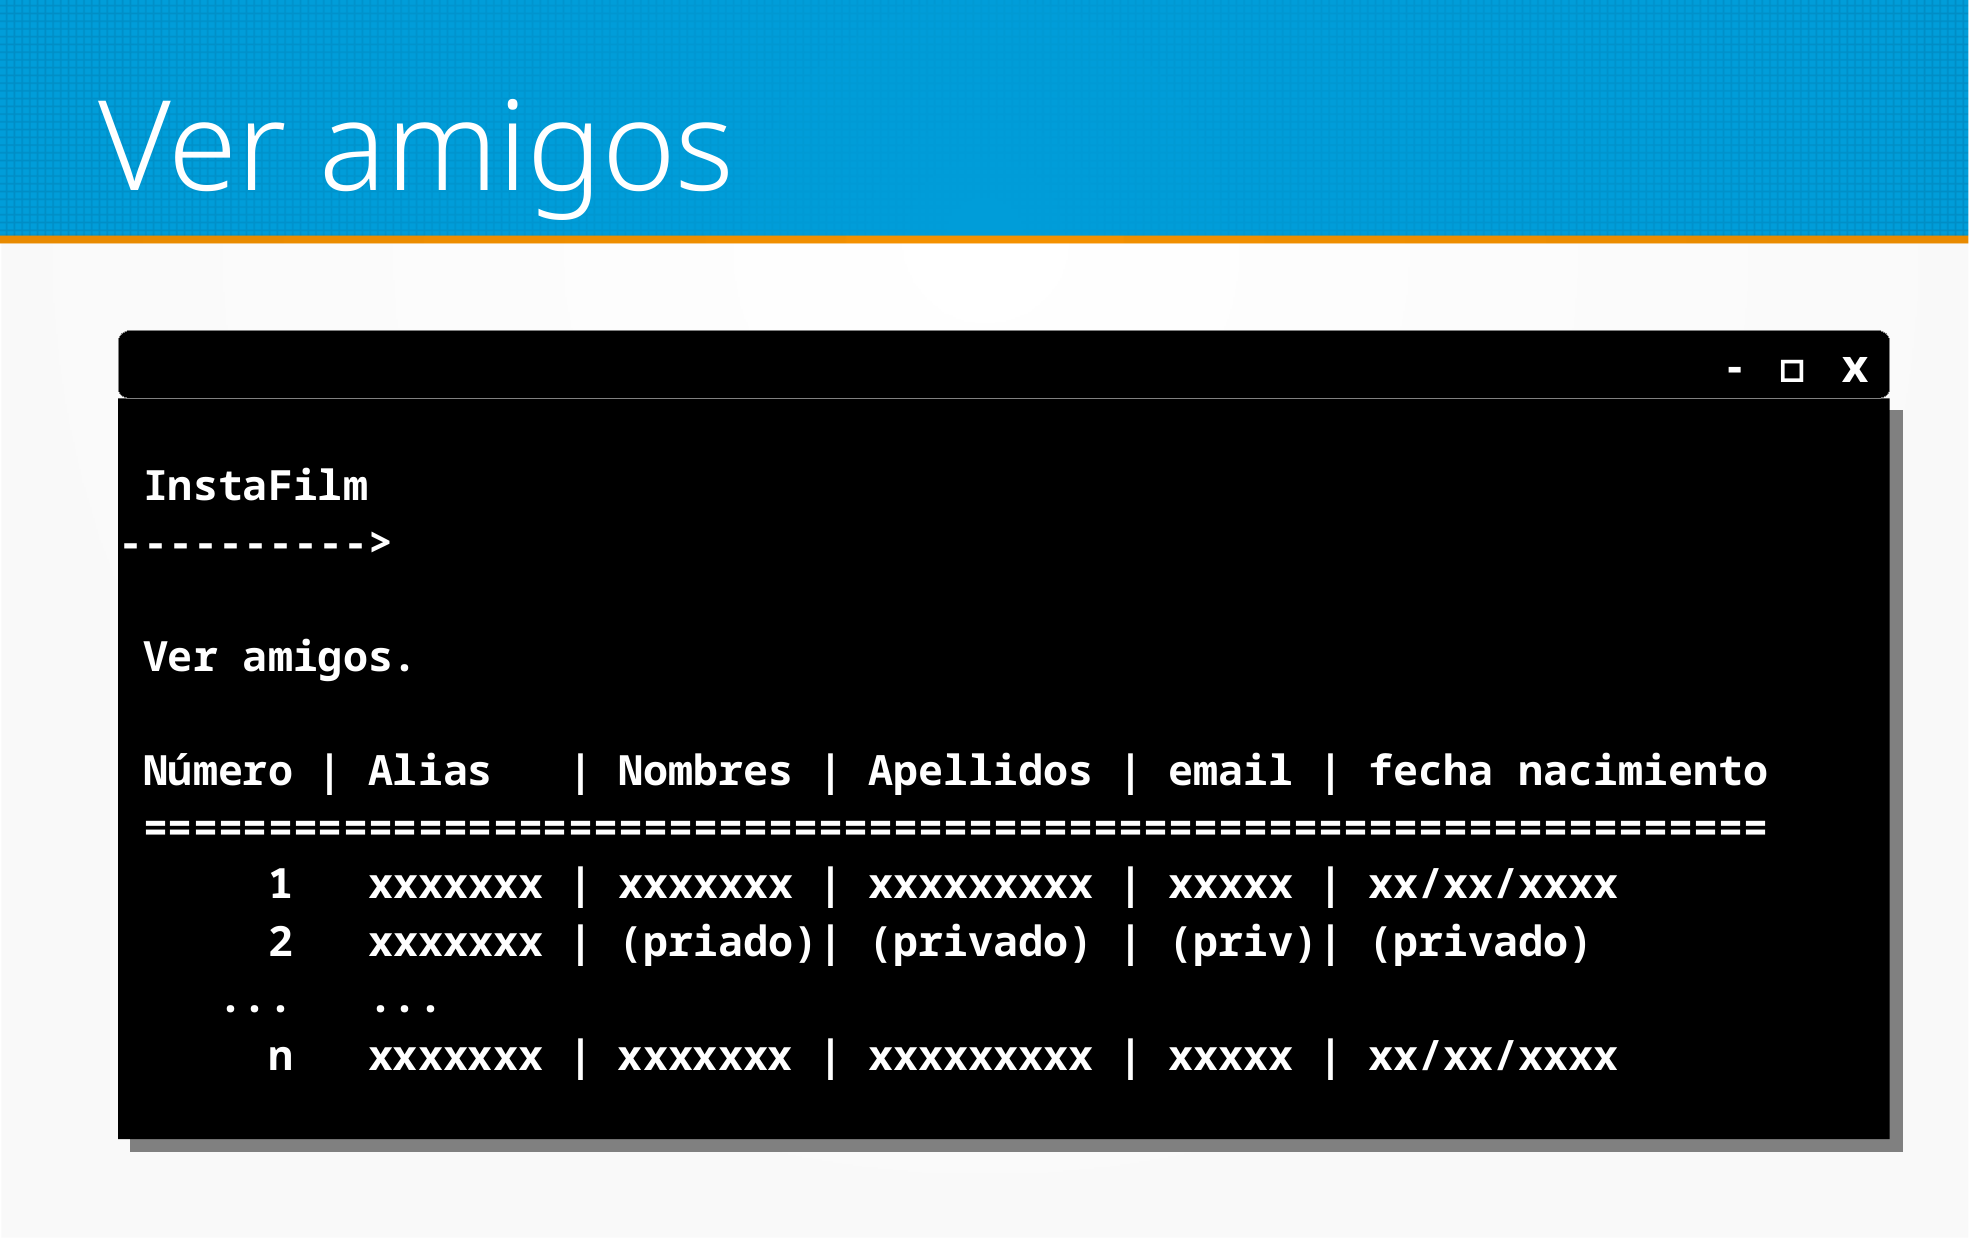

# Ver amigos
- □ x
 InstaFilm
---------->
 Ver amigos.
 Número | Alias | Nombres | Apellidos | email | fecha nacimiento
 =================================================================
 1 xxxxxxx | xxxxxxx | xxxxxxxxx | xxxxx | xx/xx/xxxx
 2 xxxxxxx | (priado)| (privado) | (priv)| (privado)
 ... ...
 n xxxxxxx | xxxxxxx | xxxxxxxxx | xxxxx | xx/xx/xxxx